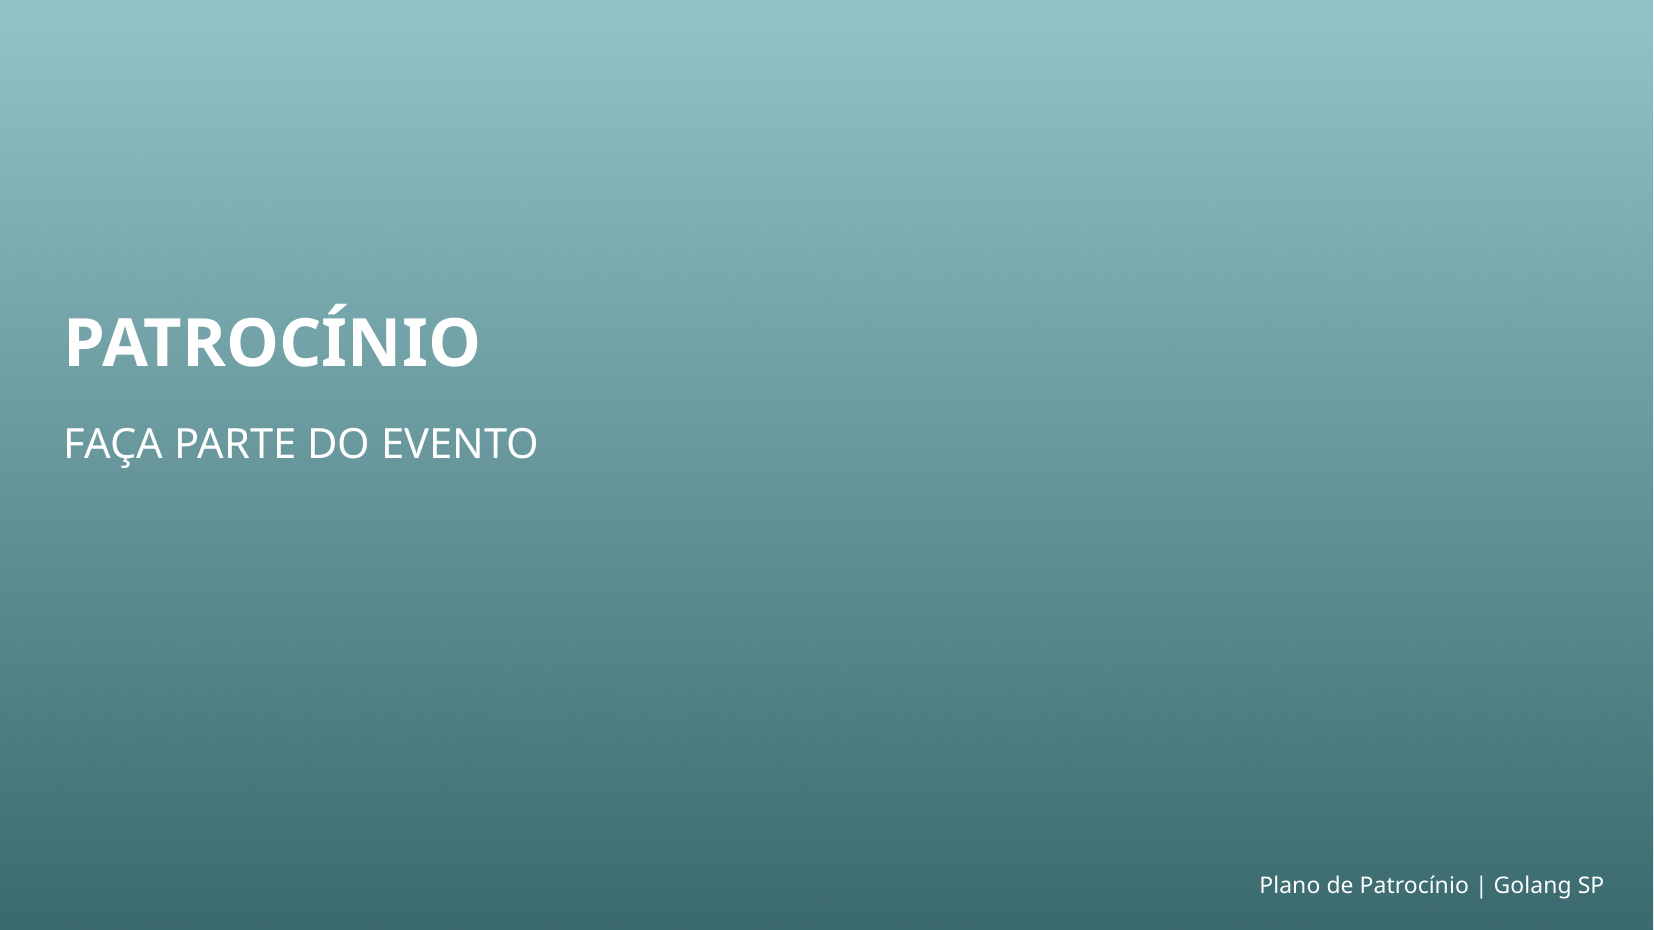

PATROCÍNIO
FAÇA PARTE DO EVENTO
# Plano de Patrocínio | Golang SP